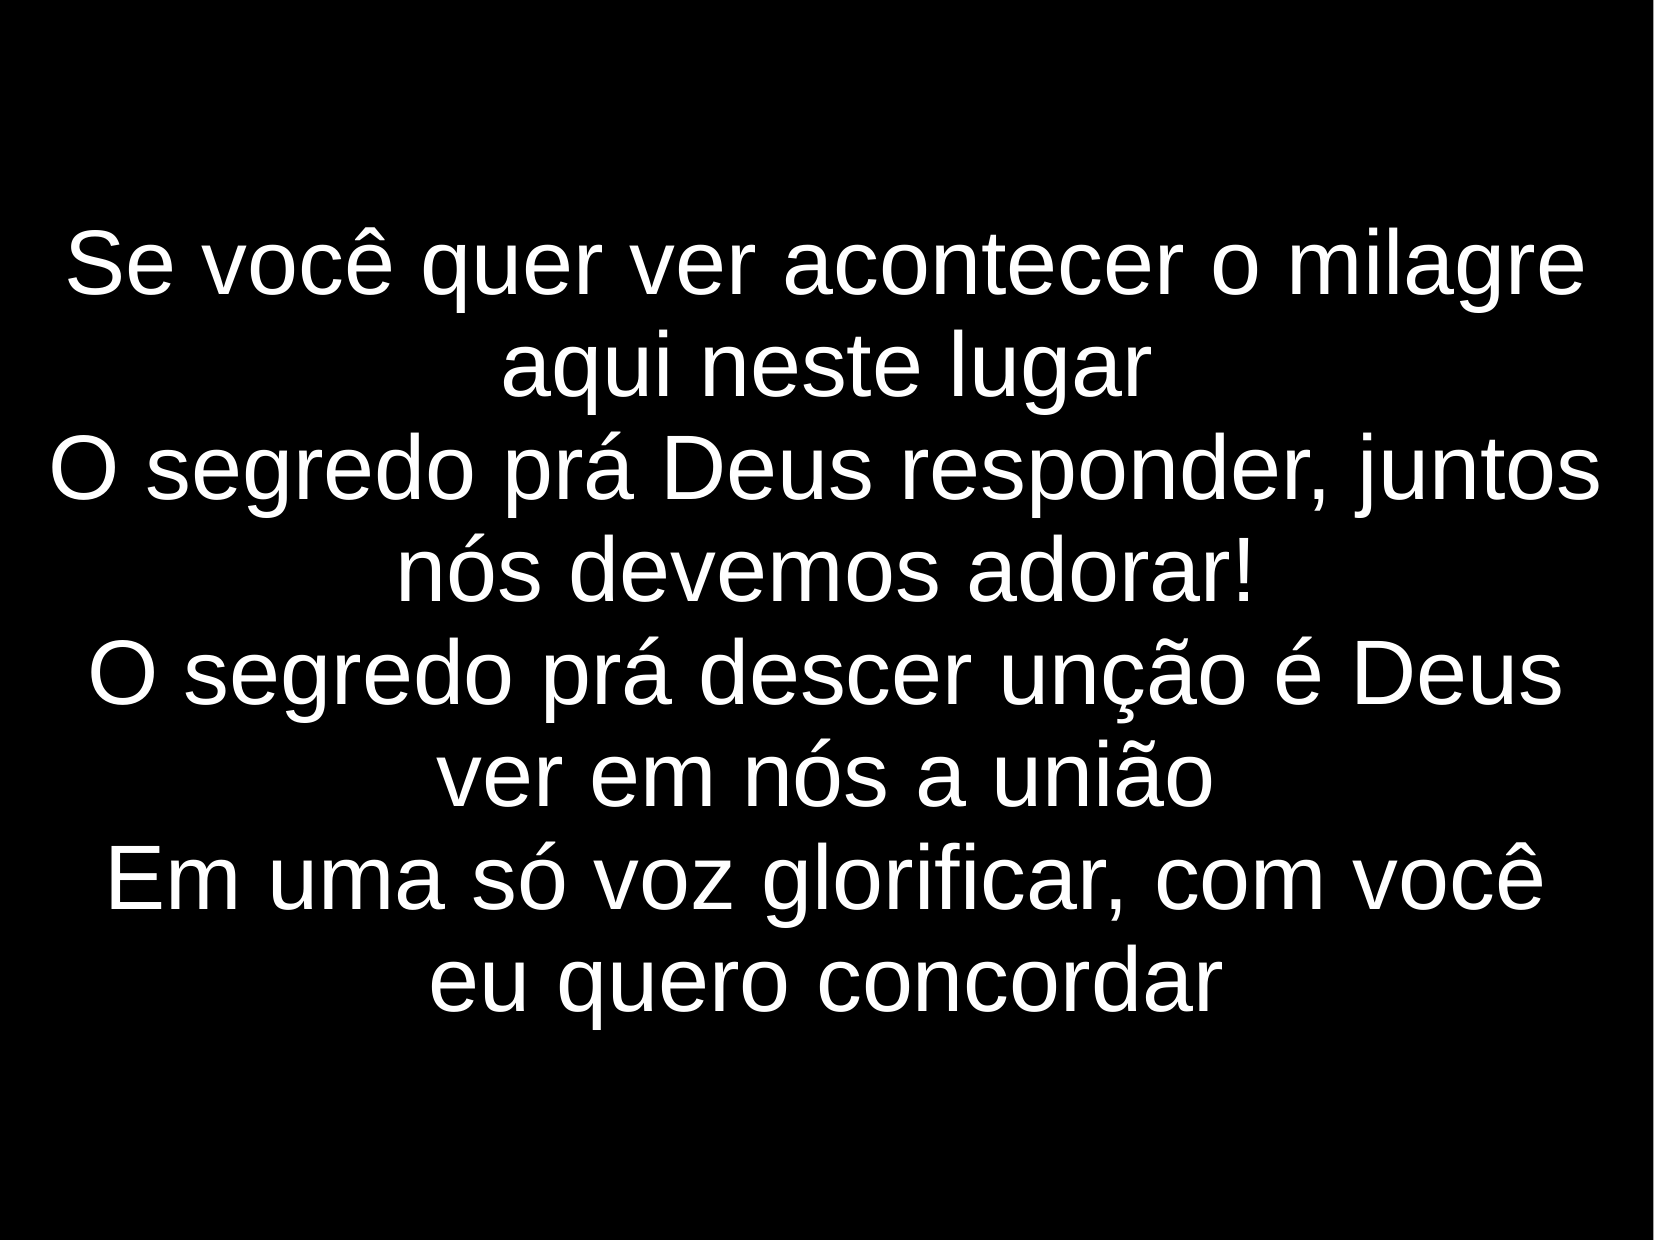

# Se você quer ver acontecer o milagre aqui neste lugar
O segredo prá Deus responder, juntos nós devemos adorar!
O segredo prá descer unção é Deus ver em nós a união
Em uma só voz glorificar, com você eu quero concordar